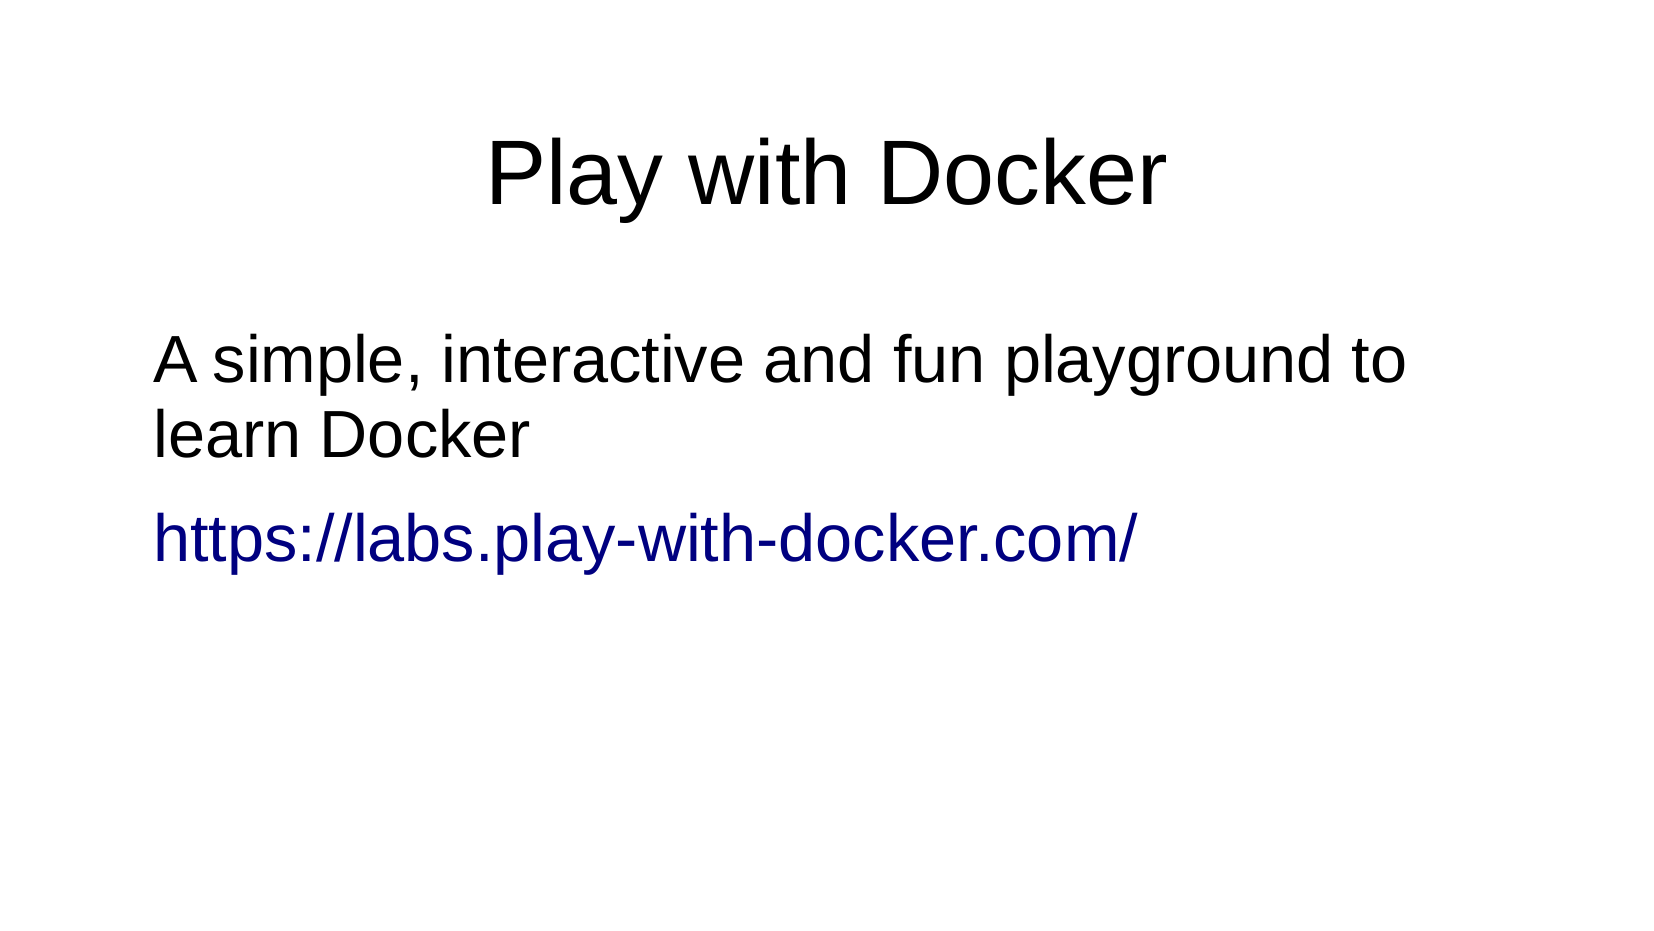

# Play with Docker
A simple, interactive and fun playground to learn Docker
https://labs.play-with-docker.com/